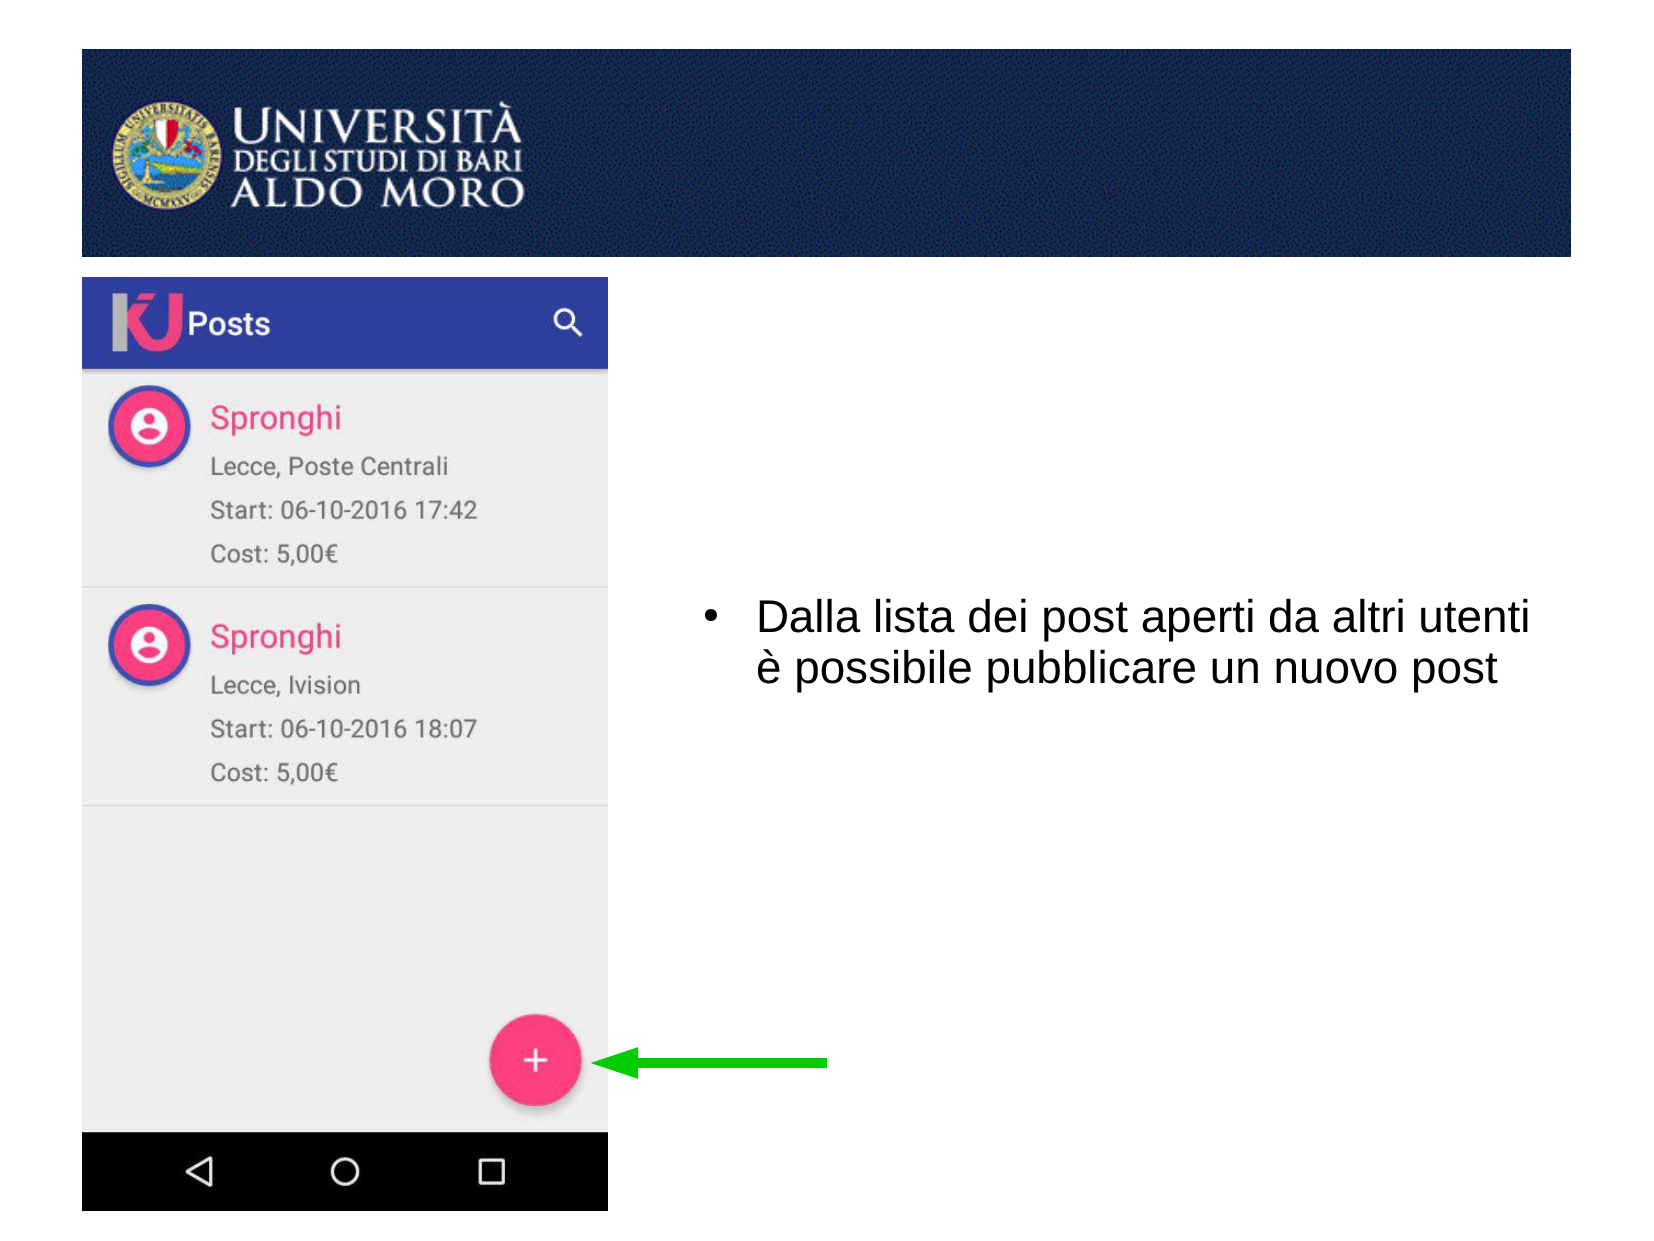

#
Dalla lista dei post aperti da altri utenti è possibile pubblicare un nuovo post